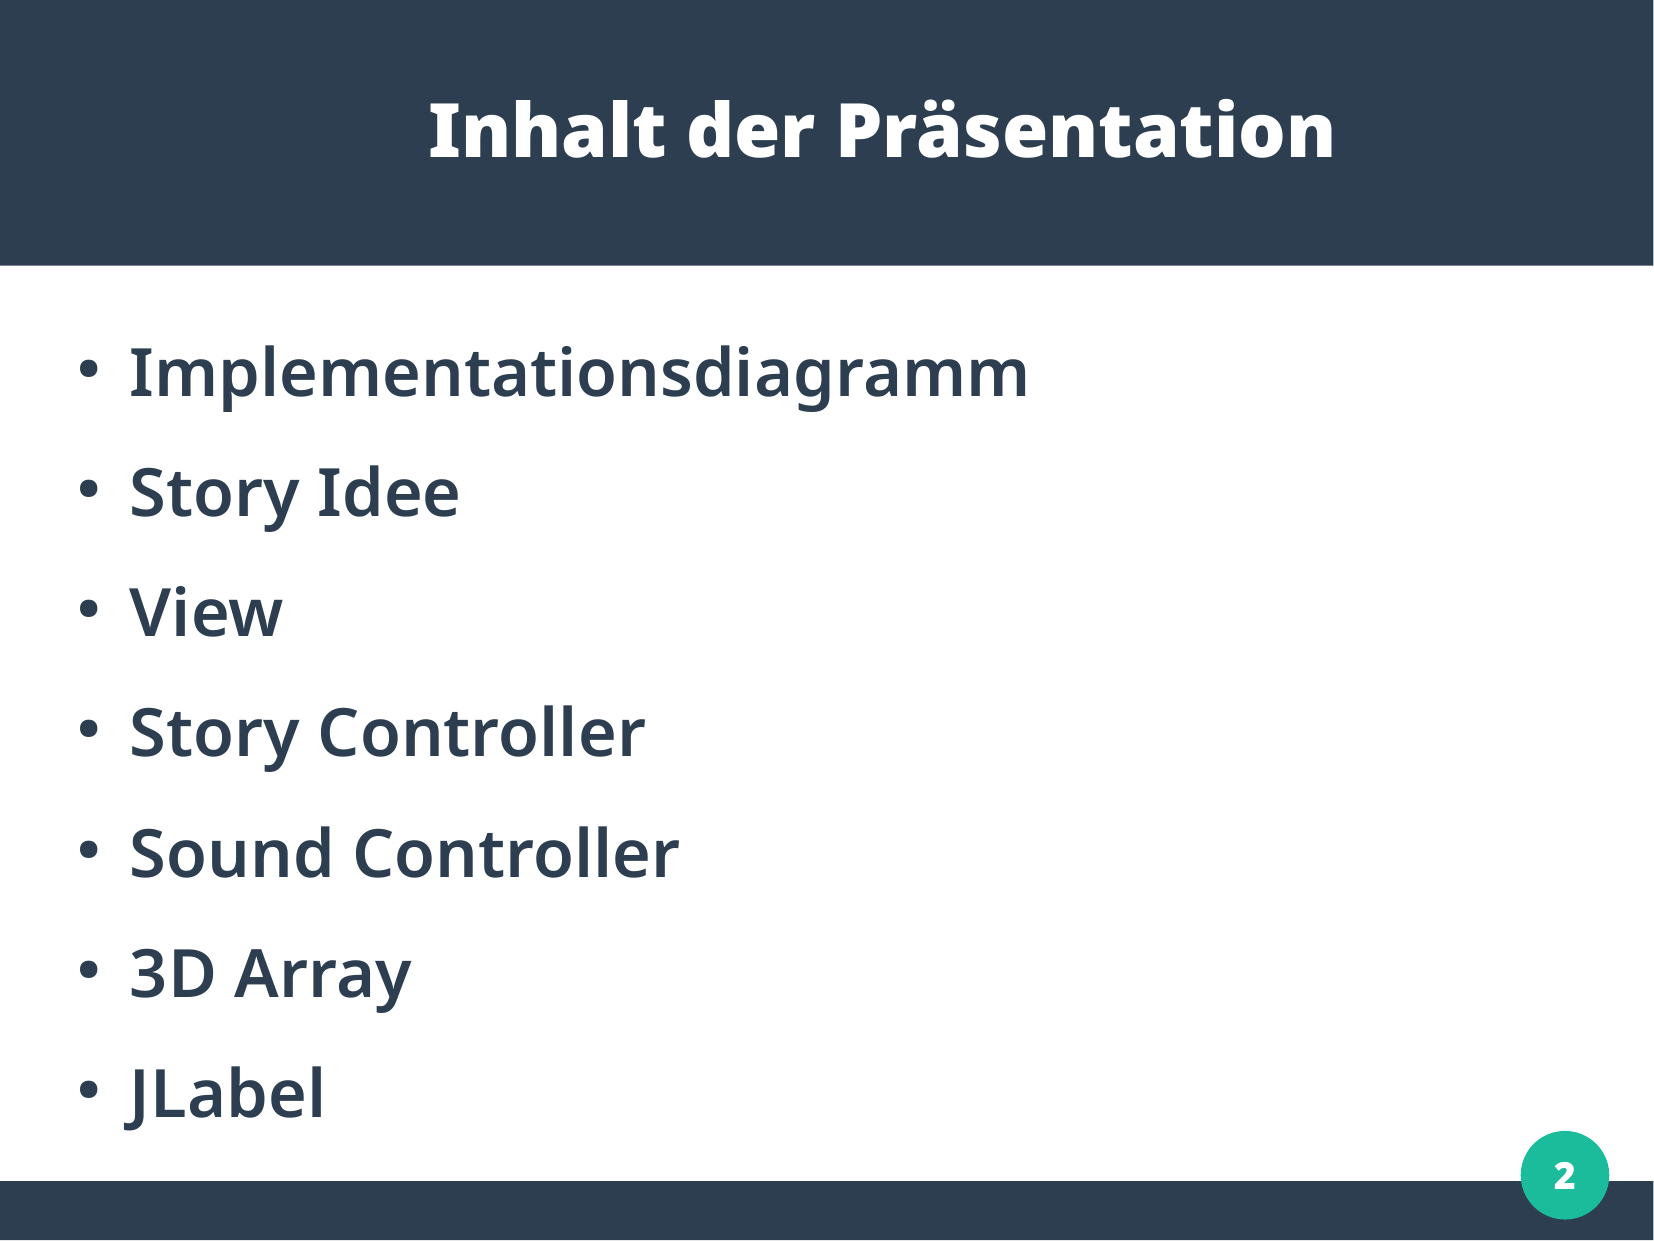

# Inhalt der Präsentation
Implementationsdiagramm
Story Idee
View
Story Controller
Sound Controller
3D Array
JLabel
2